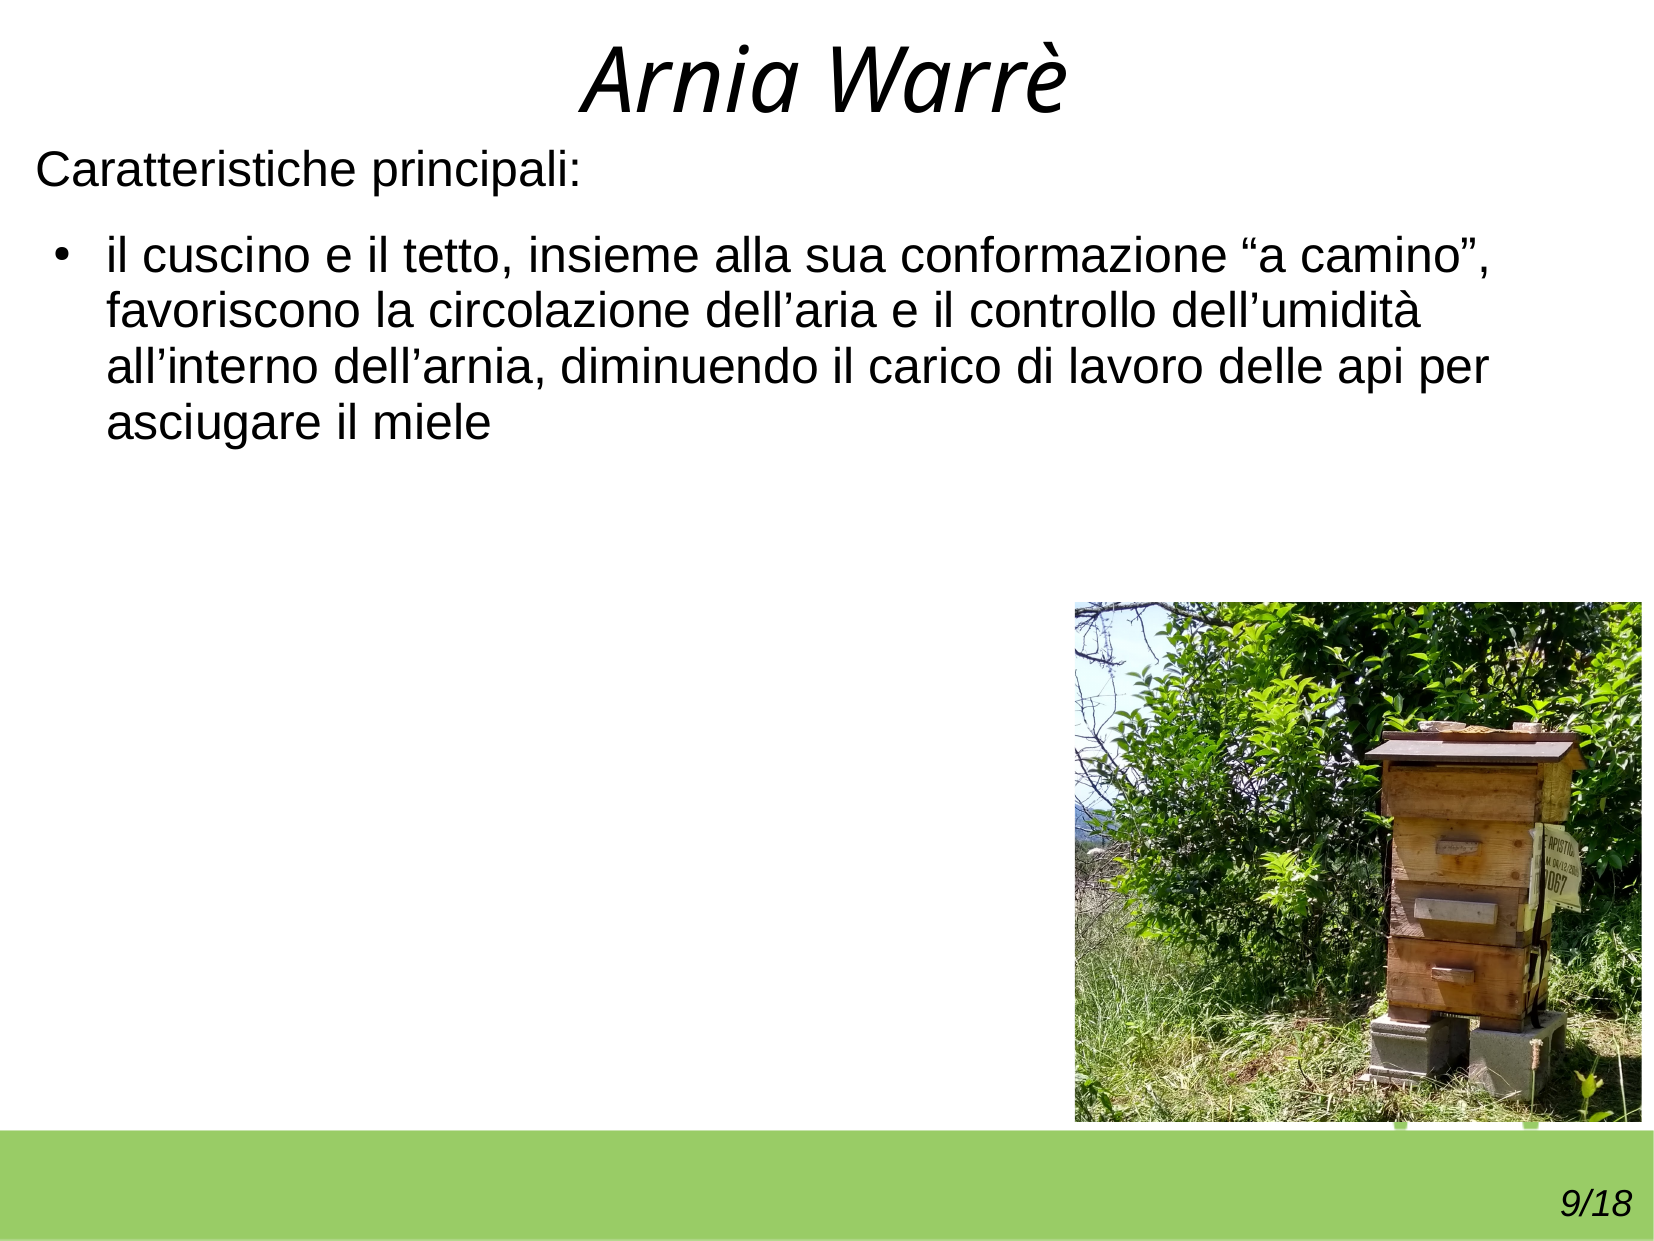

# Arnia Warrè
Caratteristiche principali:
il cuscino e il tetto, insieme alla sua conformazione “a camino”, favoriscono la circolazione dell’aria e il controllo dell’umidità all’interno dell’arnia, diminuendo il carico di lavoro delle api per asciugare il miele